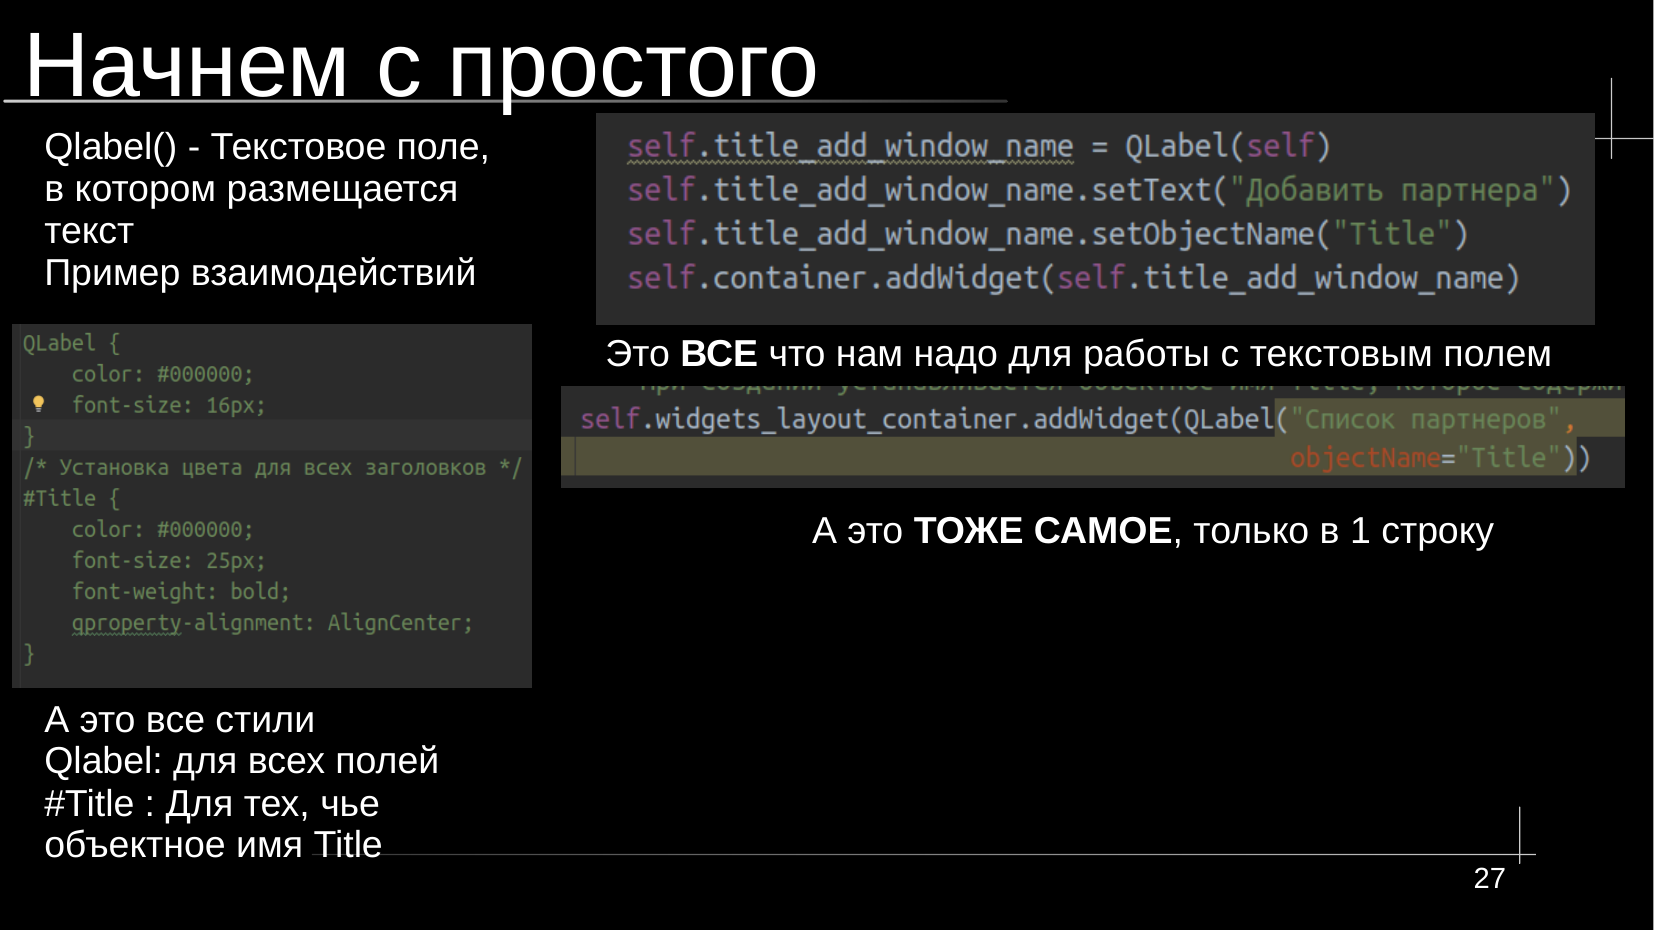

# Начнем с простого
Qlabel() - Текстовое поле, в котором размещается текст
Пример взаимодействий
Это ВСЕ что нам надо для работы с текстовым полем
А это ТОЖЕ САМОЕ, только в 1 строку
А это все стили
Qlabel: для всех полей
#Title : Для тех, чье объектное имя Title
27